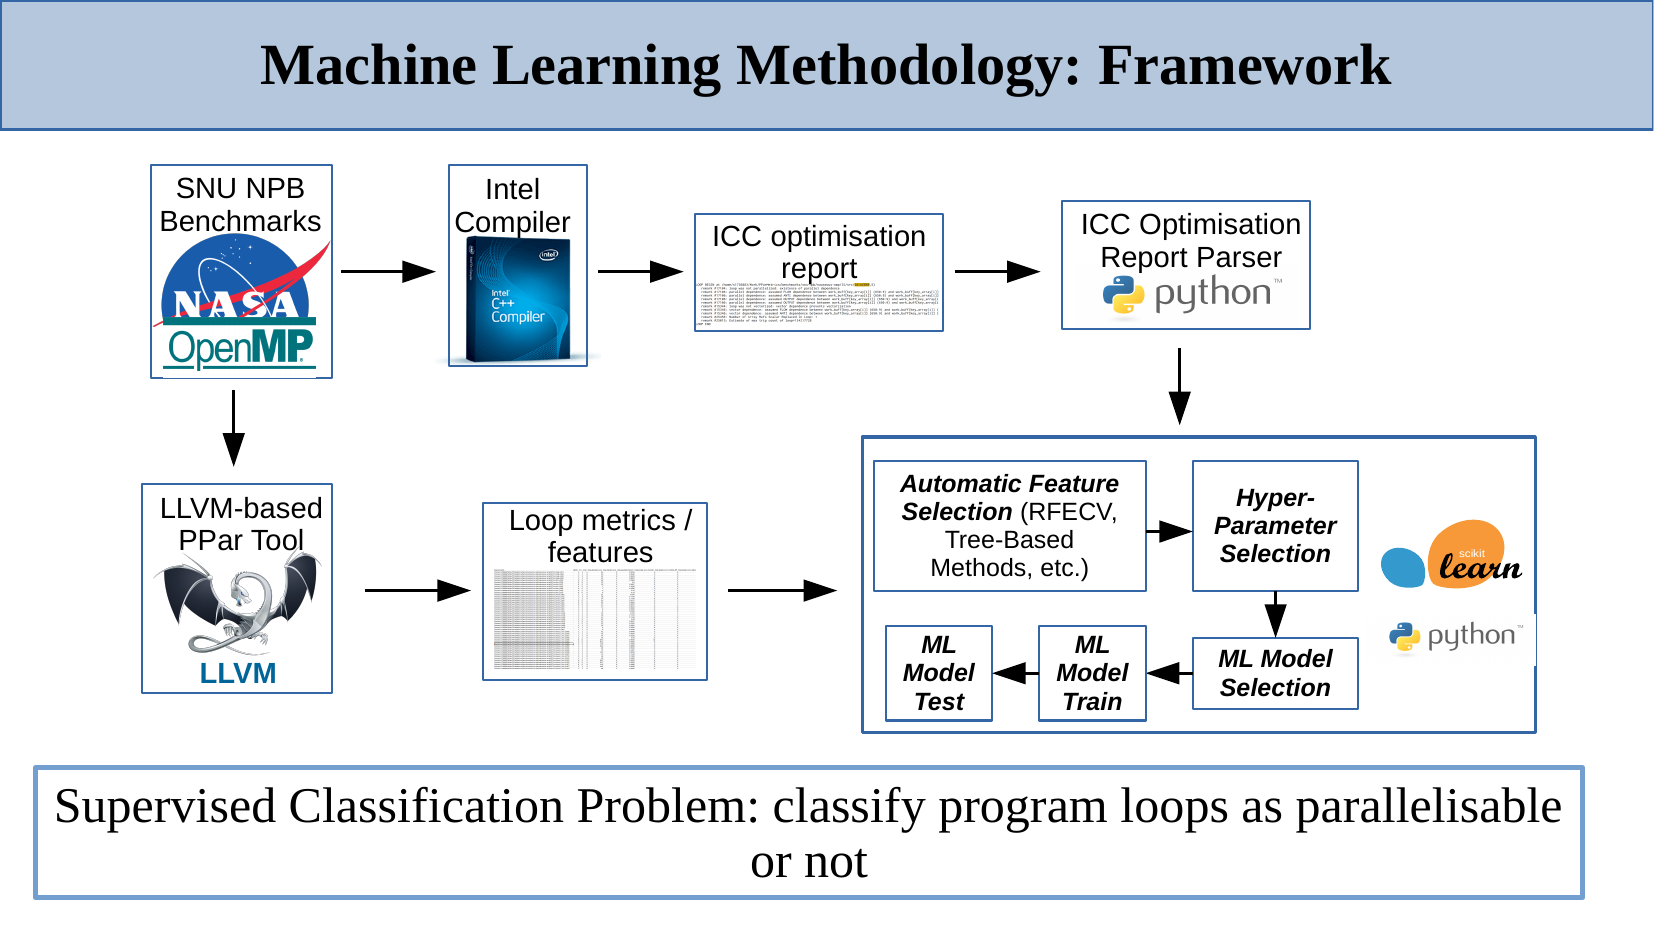

# Machine Learning Methodology: Framework
SNU NPB Benchmarks
Intel Compiler
ICC Optimisation Report Parser
ICC optimisation report
Automatic Feature Selection (RFECV, Tree-Based Methods, etc.)
Hyper-Parameter Selection
LLVM-based
PPar Tool
Loop metrics / features
ML Model Test
ML Model Train
ML Model Selection
LLVM
Supervised Classification Problem: classify program loops as parallelisable or not